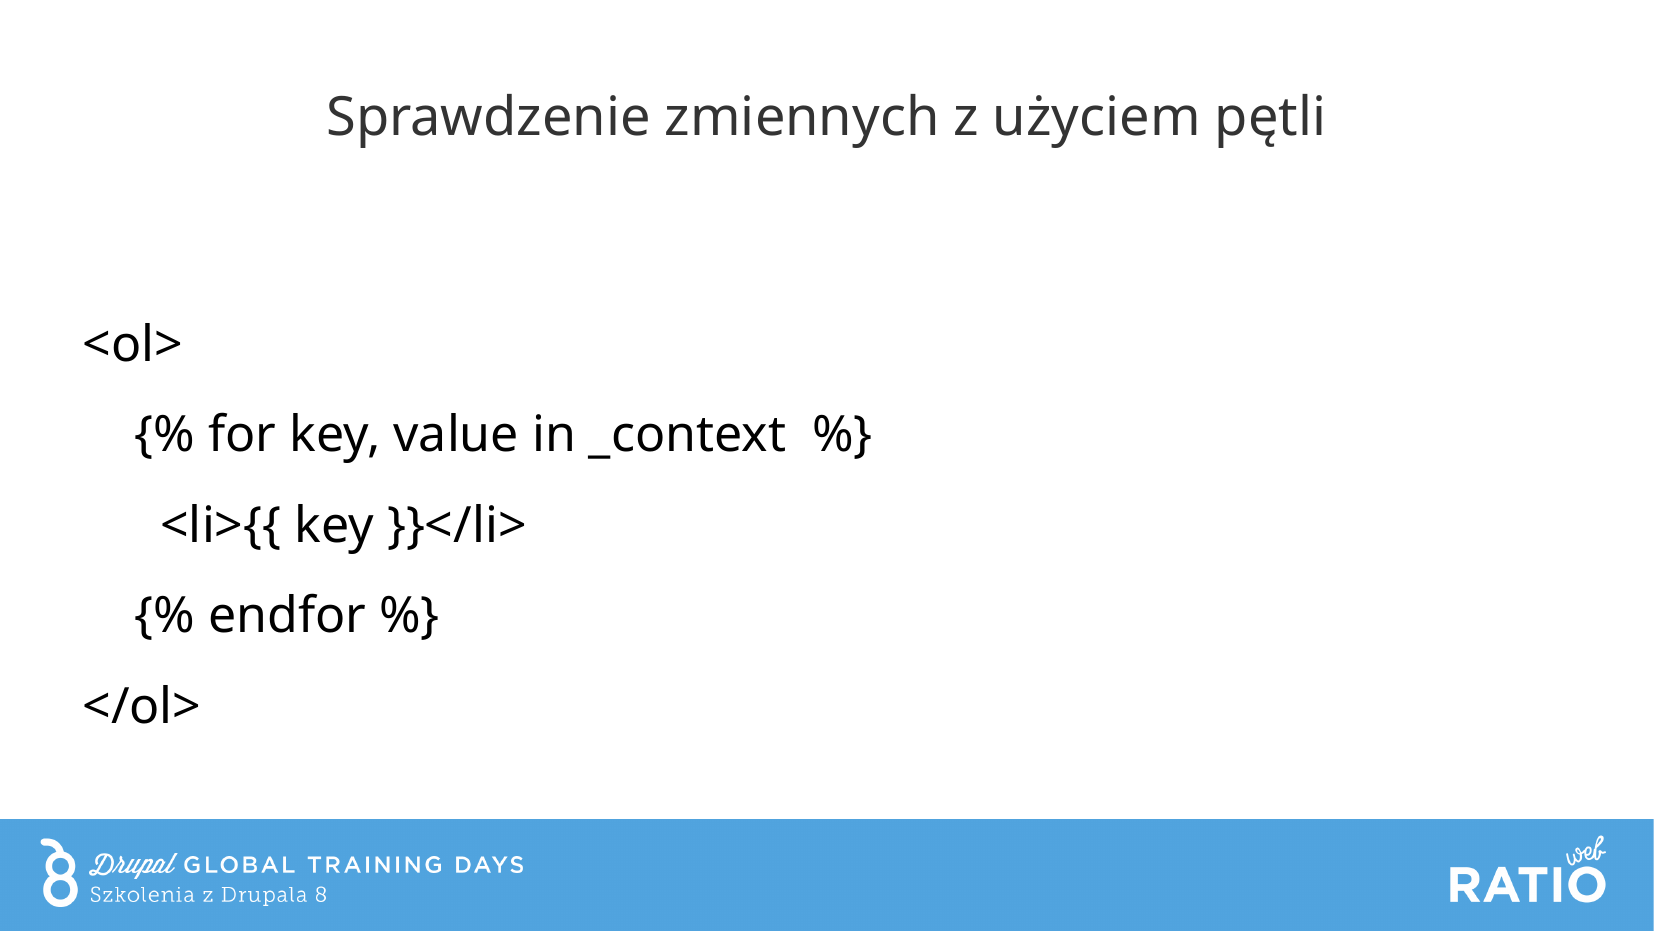

# Sprawdzenie zmiennych z użyciem pętli
<ol>
 {% for key, value in _context %}
 <li>{{ key }}</li>
 {% endfor %}
</ol>